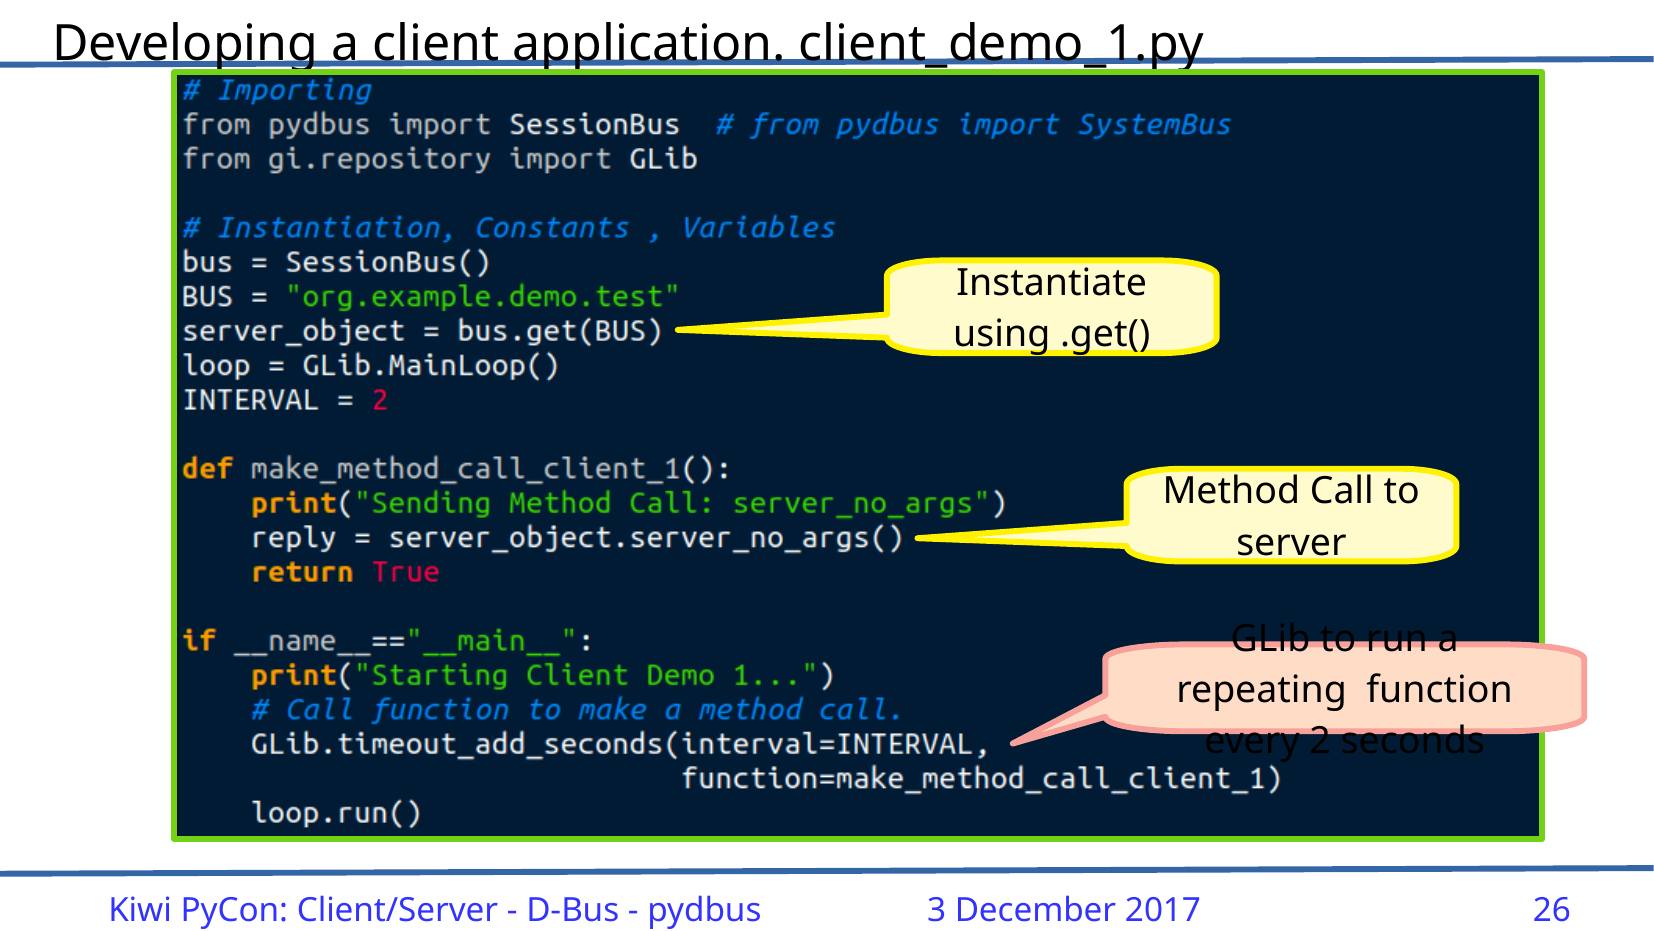

Developing a client application. client_demo_1.py
Instantiate using .get()
Method Call to server
GLib to run a repeating function every 2 seconds
Kiwi PyCon: Client/Server - D-Bus - pydbus
3 December 2017
26